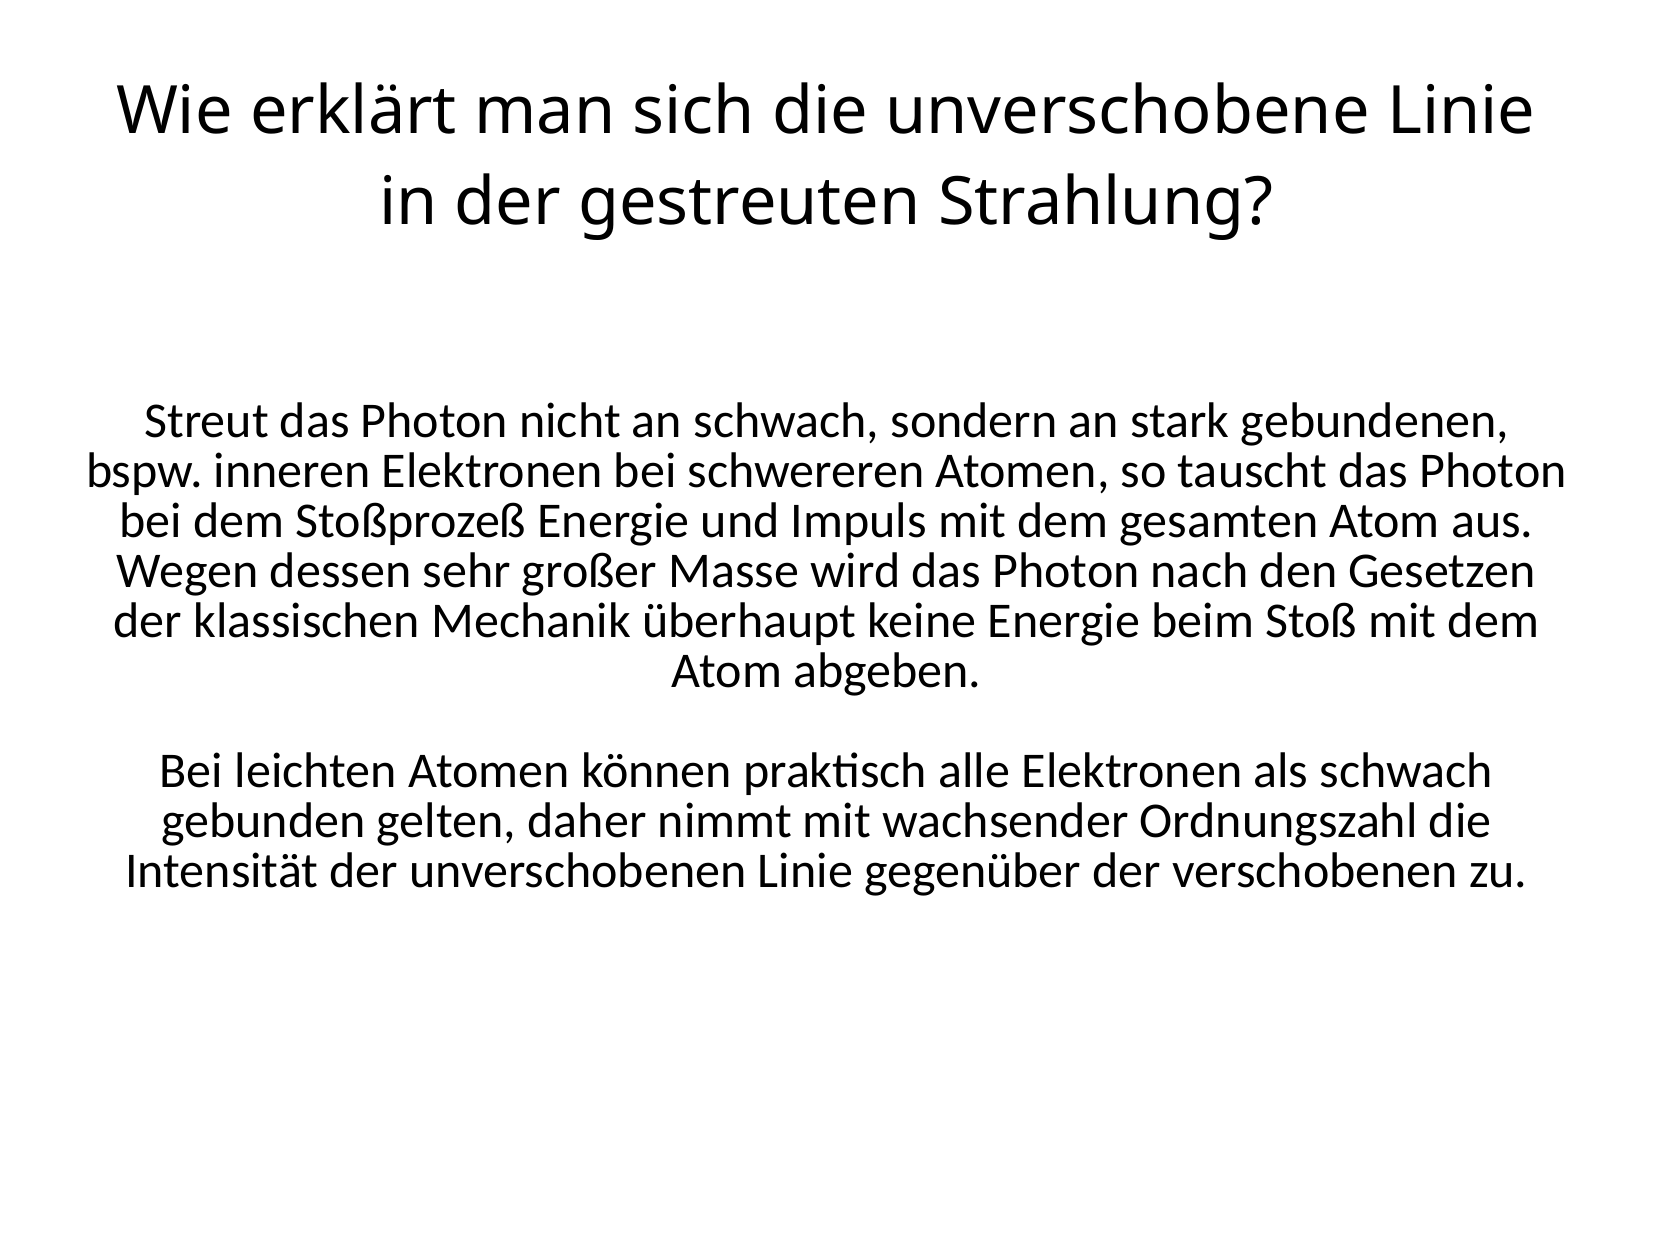

# Wie erklärt man sich die unverschobene Linie in der gestreuten Strahlung?
Streut das Photon nicht an schwach, sondern an stark gebundenen, bspw. inneren Elektronen bei schwereren Atomen, so tauscht das Photon bei dem Stoßprozeß Energie und Impuls mit dem gesamten Atom aus.
Wegen dessen sehr großer Masse wird das Photon nach den Gesetzen der klassischen Mechanik überhaupt keine Energie beim Stoß mit dem Atom abgeben.
Bei leichten Atomen können praktisch alle Elektronen als schwach gebunden gelten, daher nimmt mit wachsender Ordnungszahl die Intensität der unverschobenen Linie gegenüber der verschobenen zu.